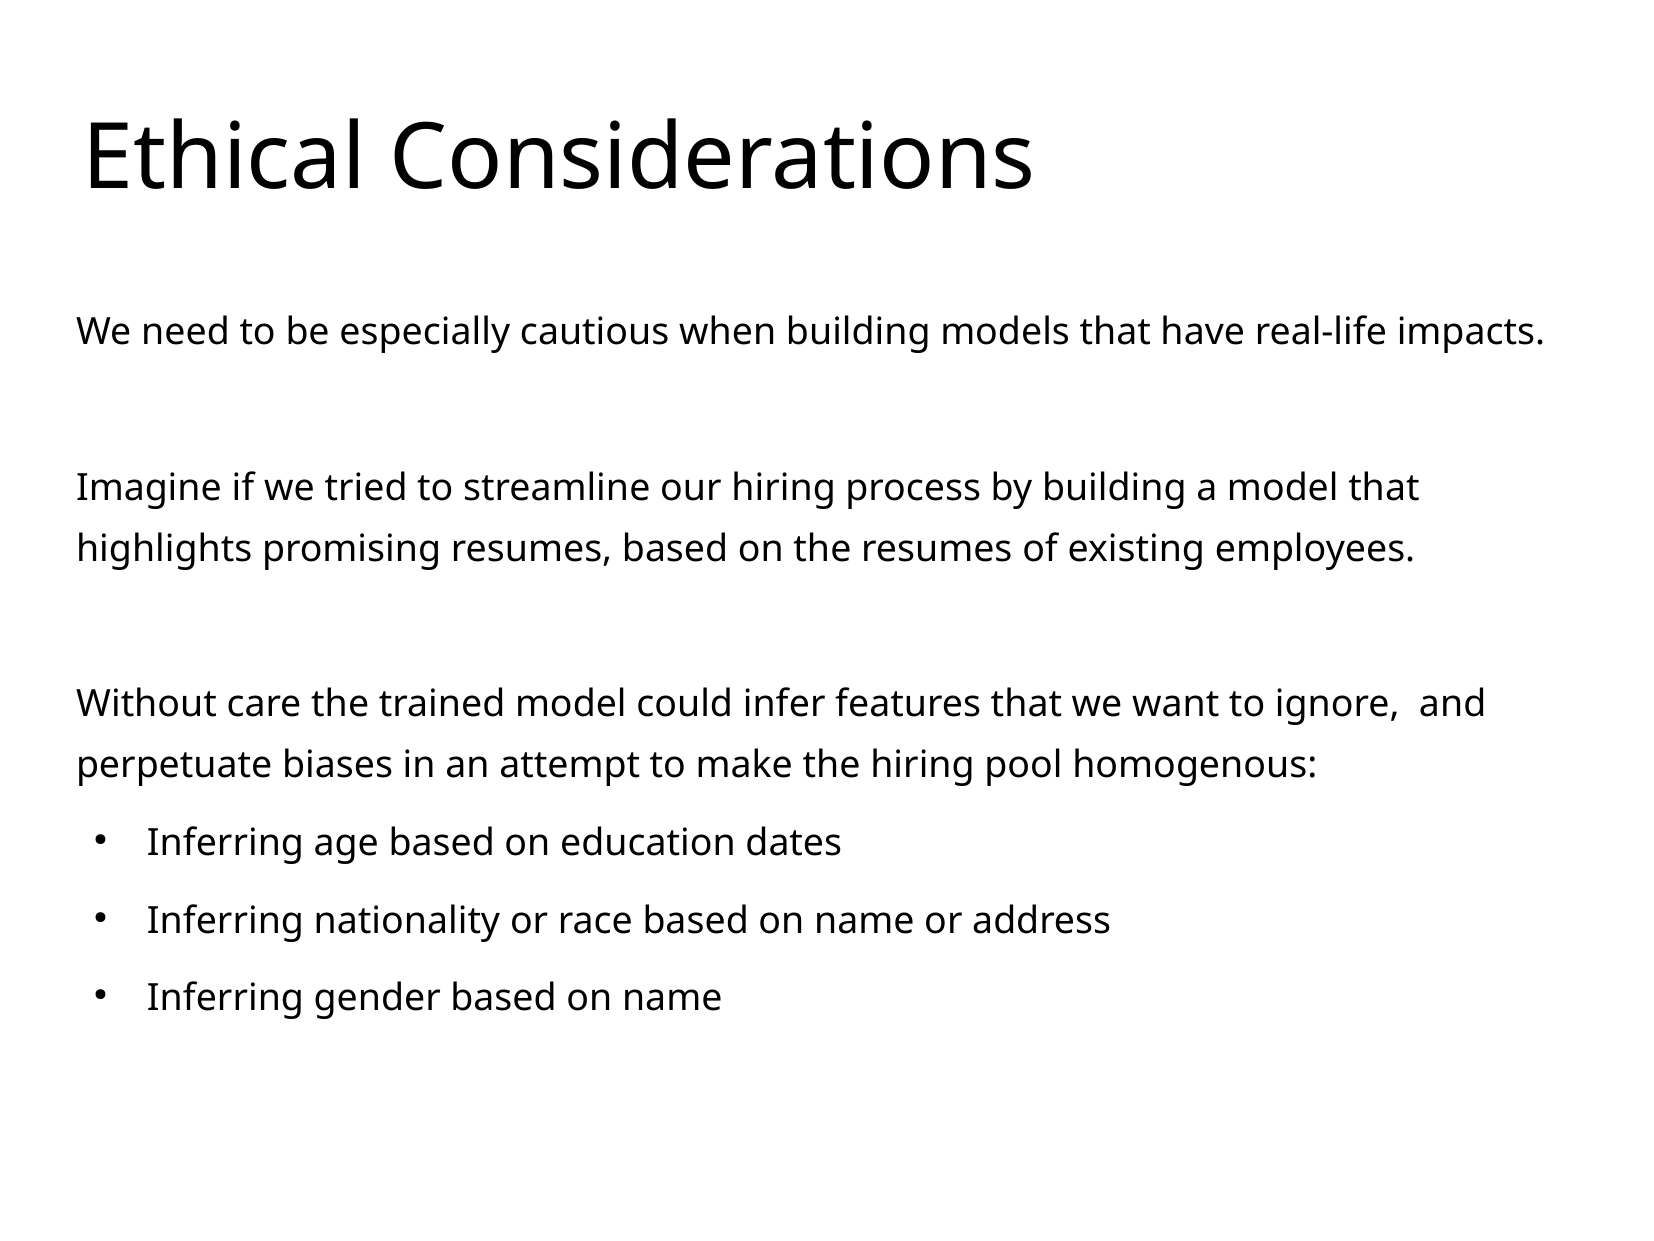

# Ethical Considerations
We need to be especially cautious when building models that have real-life impacts.
Imagine if we tried to streamline our hiring process by building a model that highlights promising resumes, based on the resumes of existing employees.
Without care the trained model could infer features that we want to ignore, and perpetuate biases in an attempt to make the hiring pool homogenous:
Inferring age based on education dates
Inferring nationality or race based on name or address
Inferring gender based on name